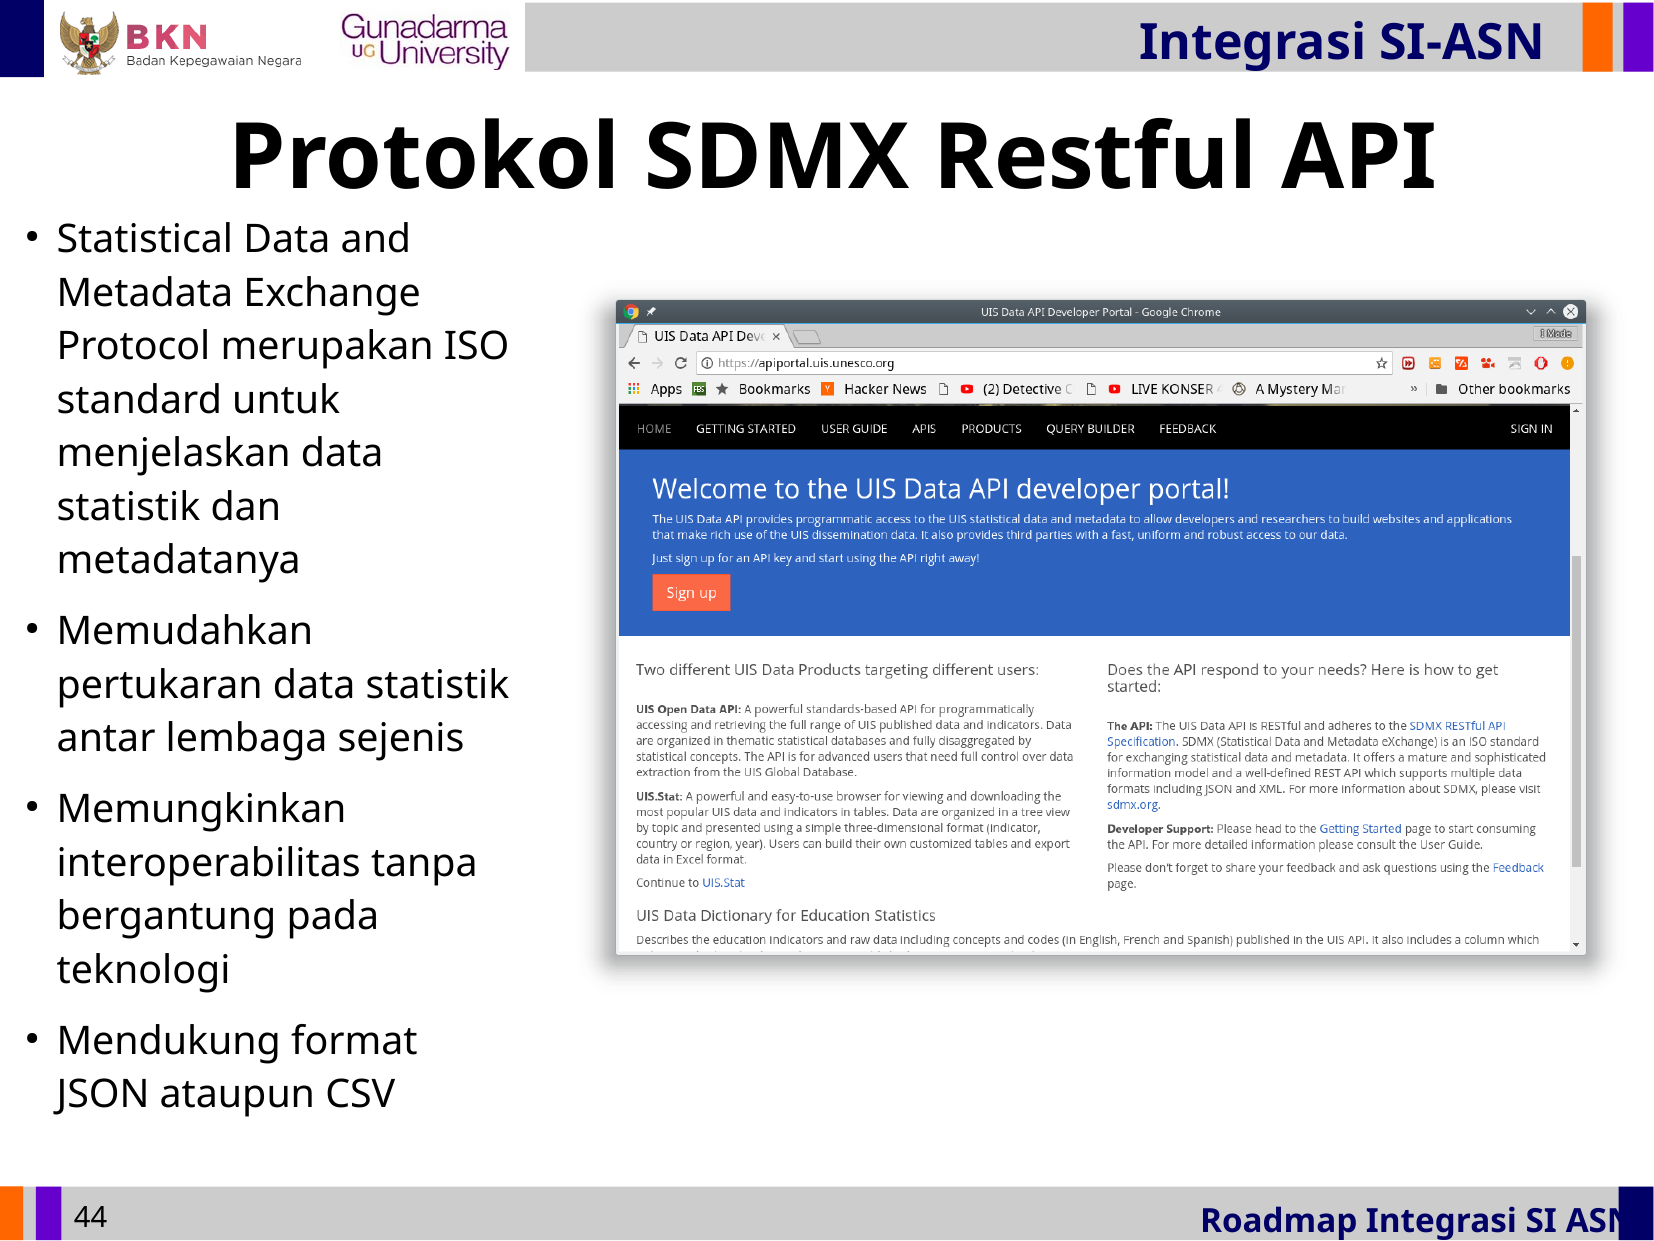

# Protokol SDMX Restful API
Statistical Data and Metadata Exchange Protocol merupakan ISO standard untuk menjelaskan data statistik dan metadatanya
Memudahkan pertukaran data statistik antar lembaga sejenis
Memungkinkan interoperabilitas tanpa bergantung pada teknologi
Mendukung format JSON ataupun CSV